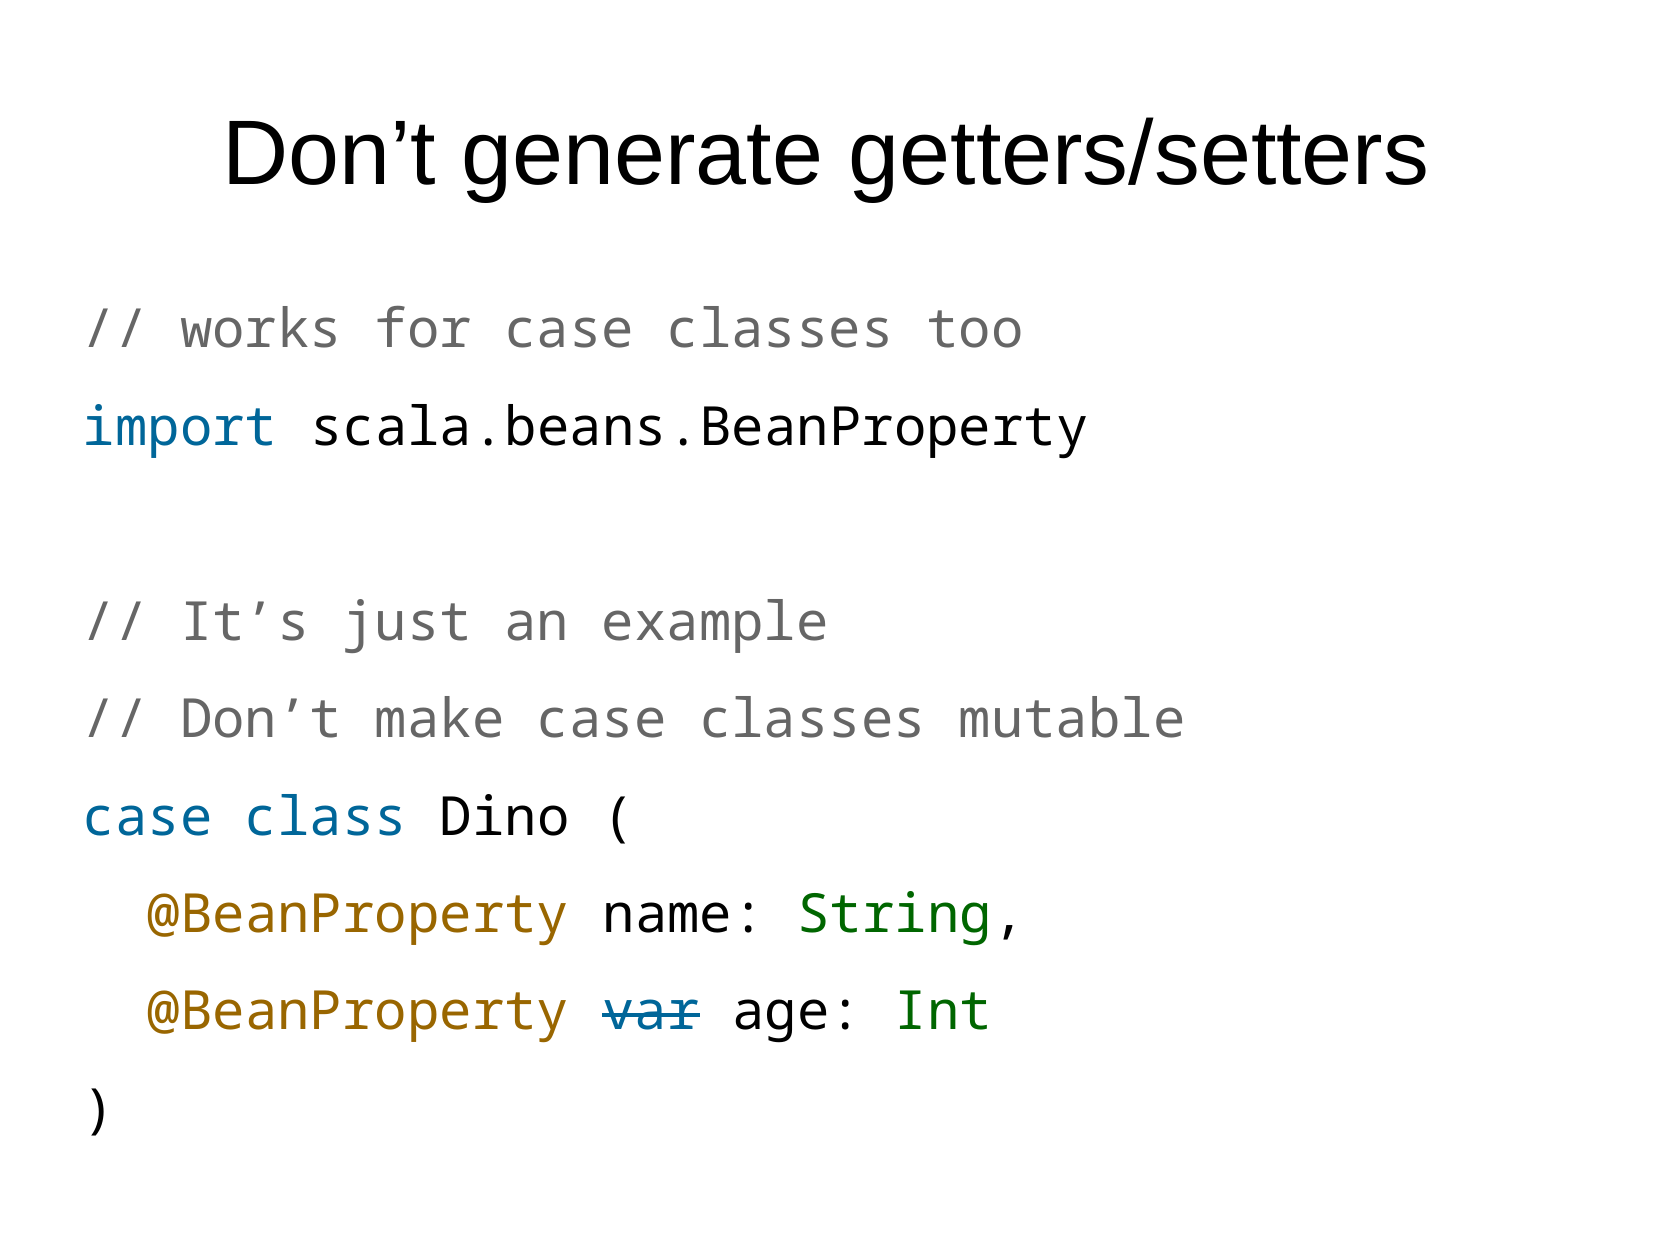

# Don’t generate getters/setters
// works for case classes too
import scala.beans.BeanProperty
// It’s just an example
// Don’t make case classes mutable
case class Dino (
 @BeanProperty name: String,
 @BeanProperty var age: Int
)